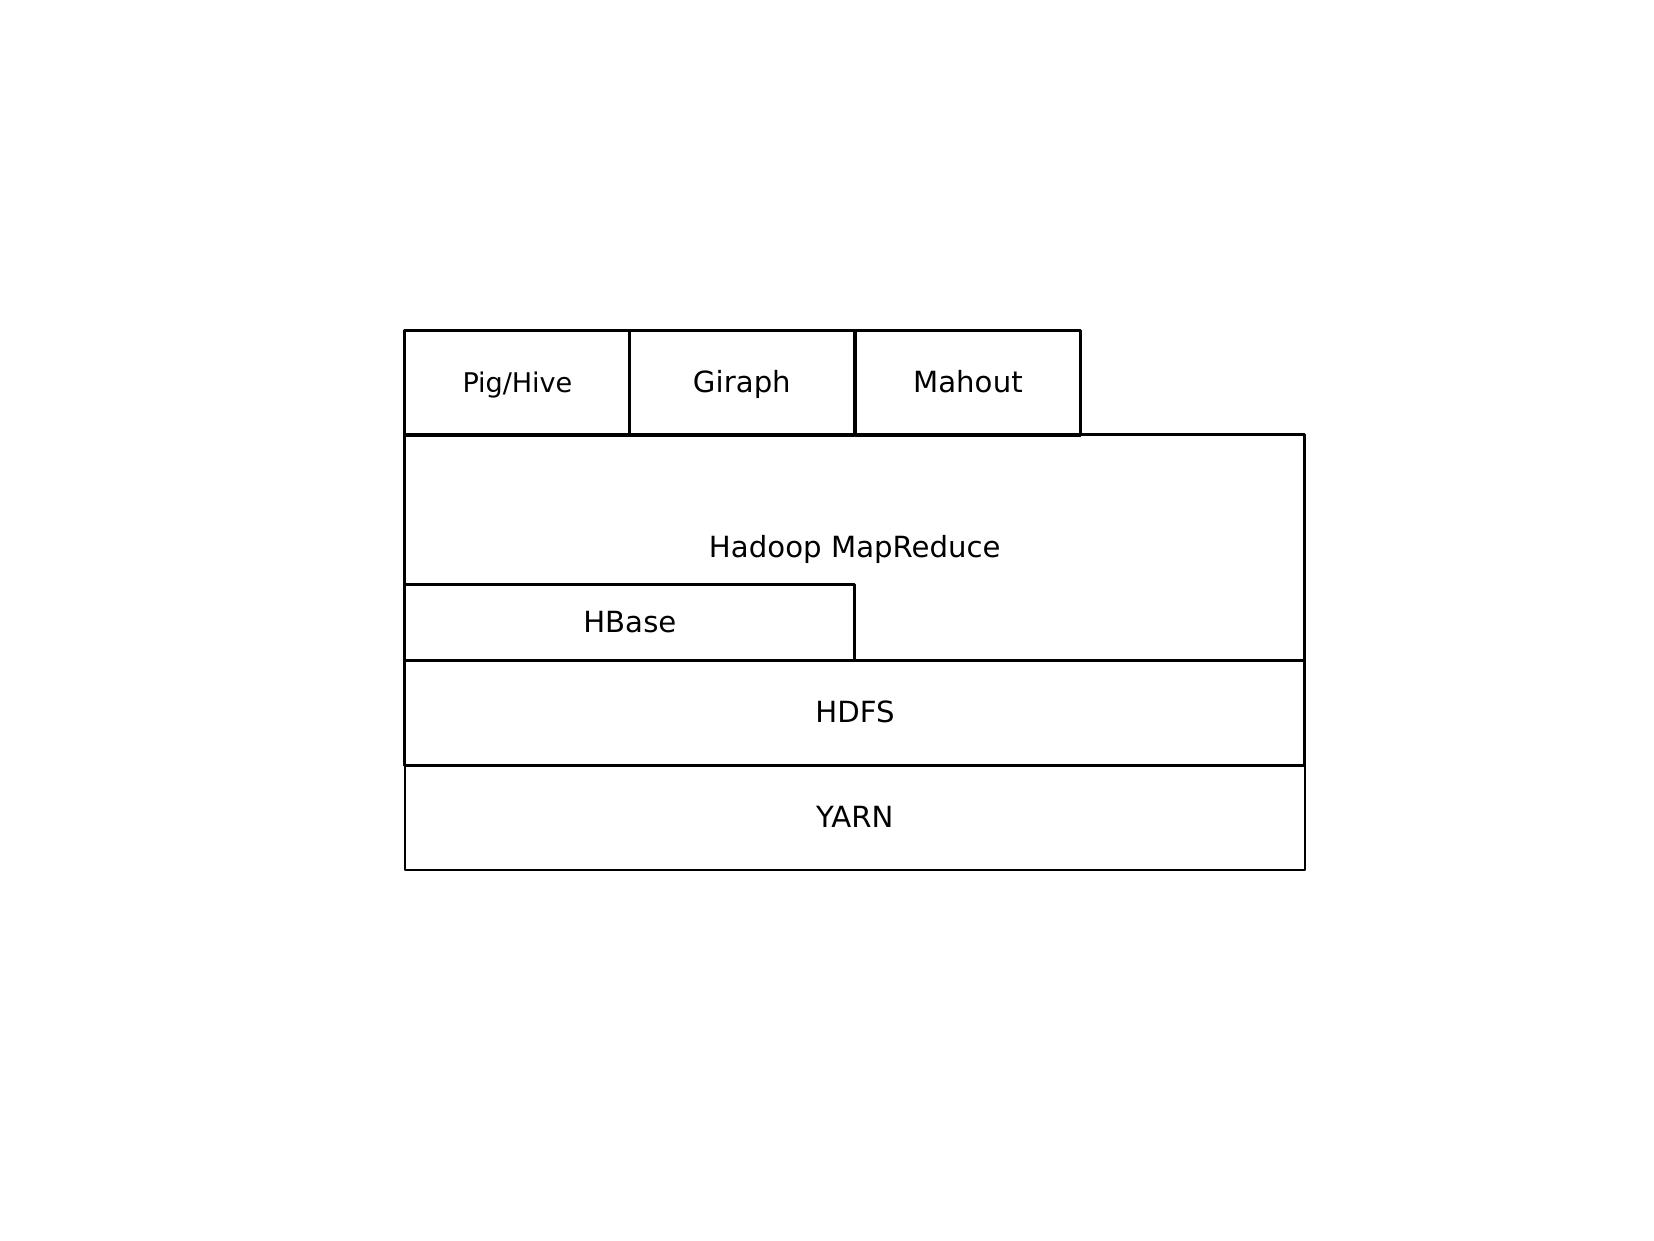

Giraph
Pig/Hive
Mahout
Hadoop MapReduce
HBase
HDFS
YARN